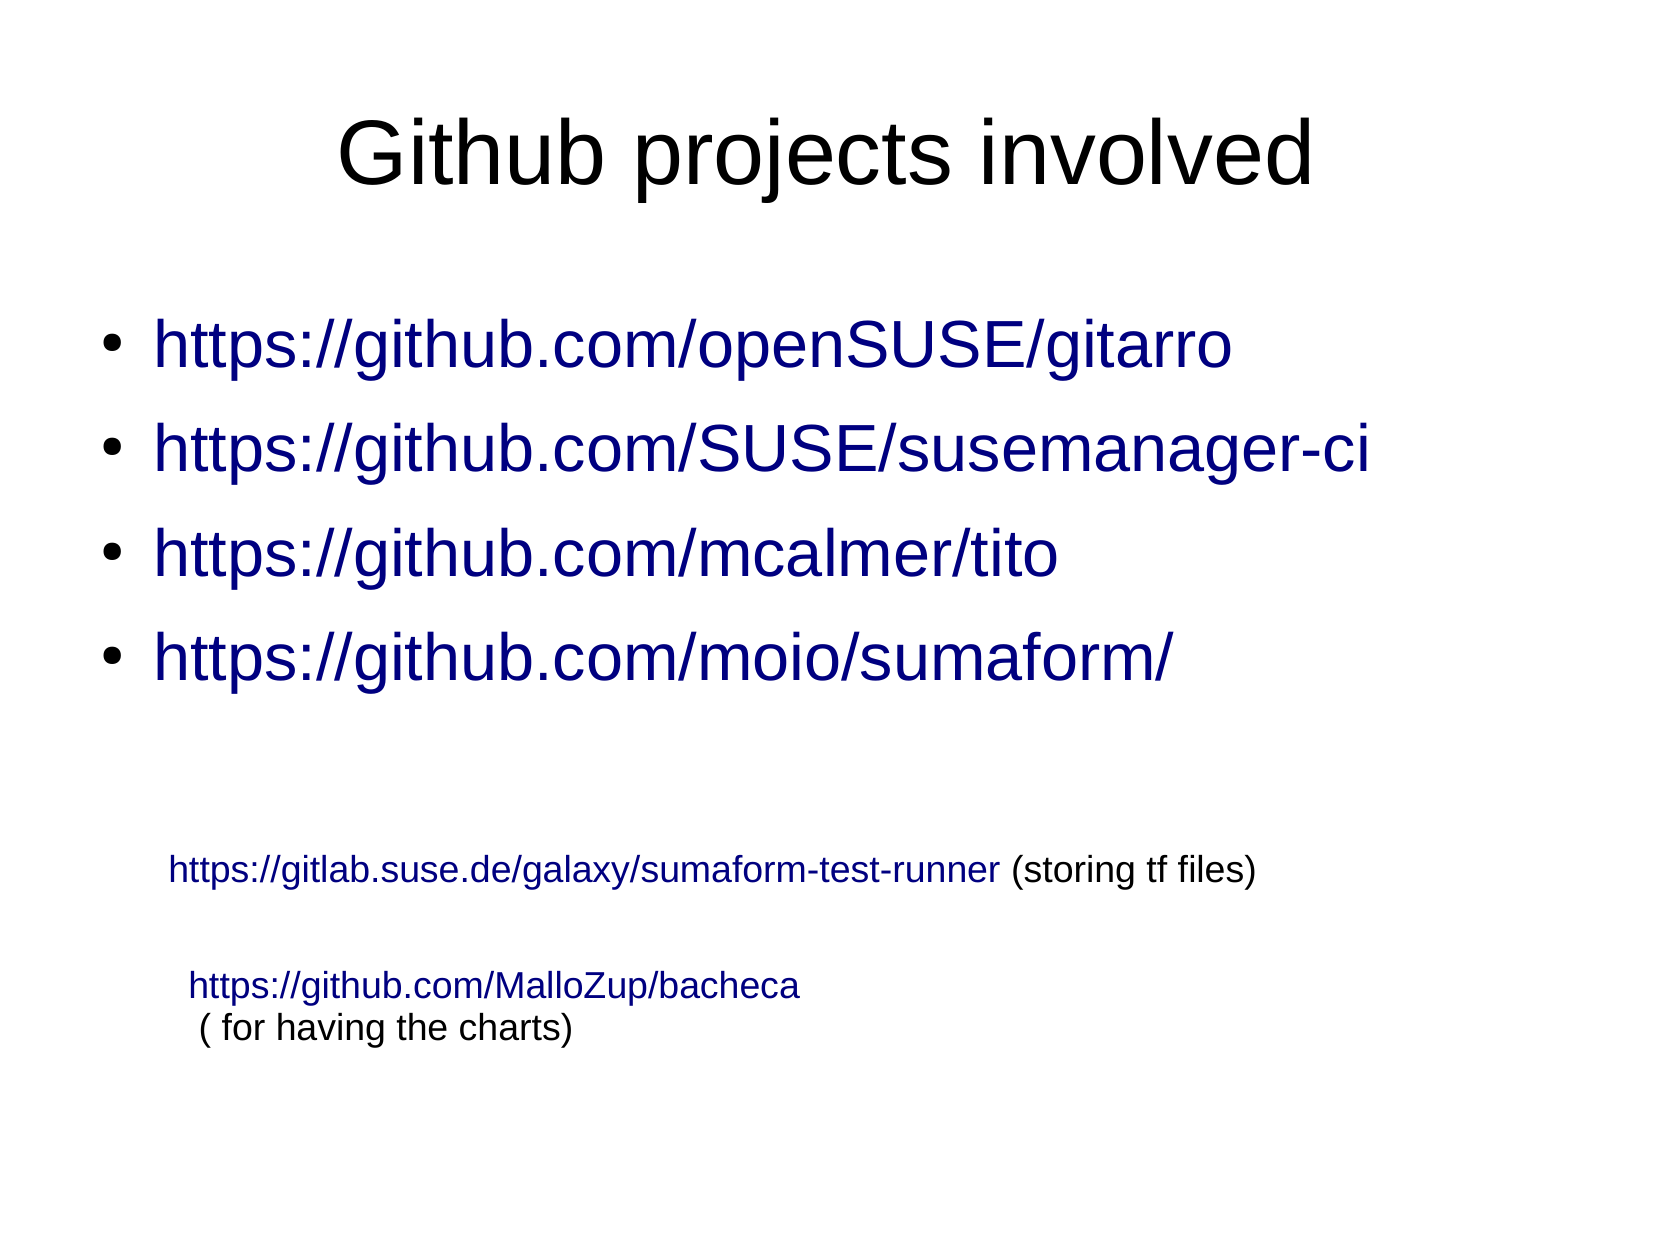

# Github projects involved
https://github.com/openSUSE/gitarro
https://github.com/SUSE/susemanager-ci
https://github.com/mcalmer/tito
https://github.com/moio/sumaform/
https://gitlab.suse.de/galaxy/sumaform-test-runner (storing tf files)
https://github.com/MalloZup/bacheca ( for having the charts)